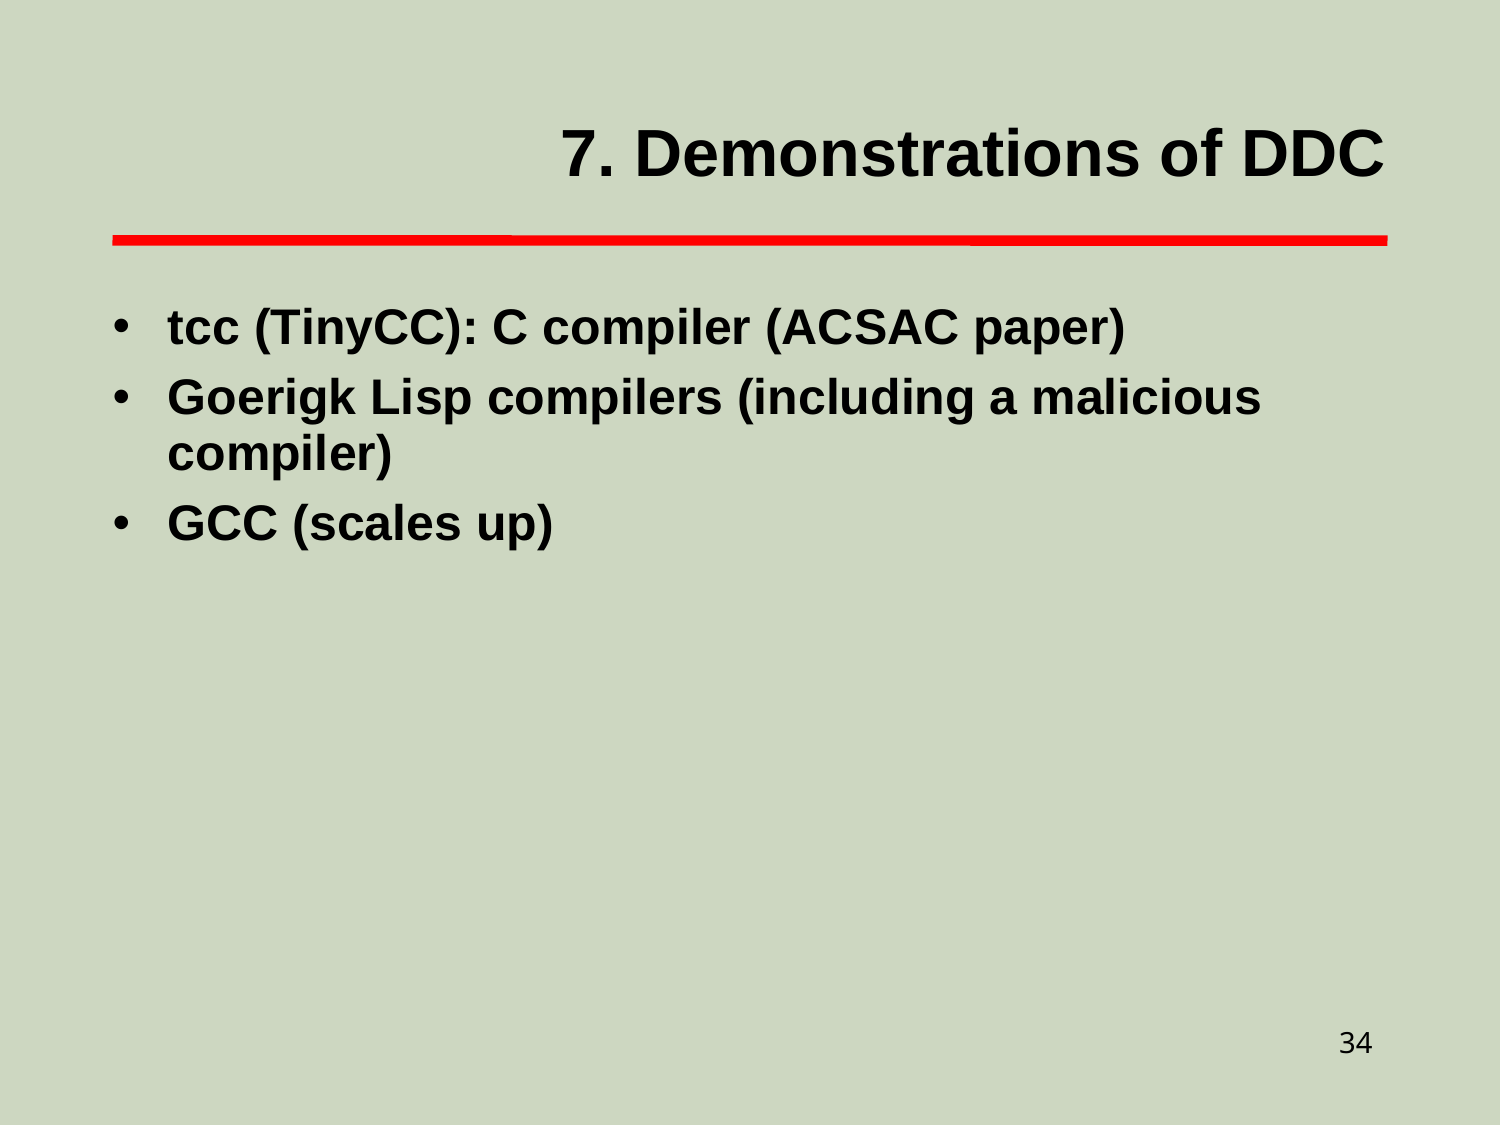

# 7. Demonstrations of DDC
tcc (TinyCC): C compiler (ACSAC paper)
Goerigk Lisp compilers (including a malicious compiler)
GCC (scales up)